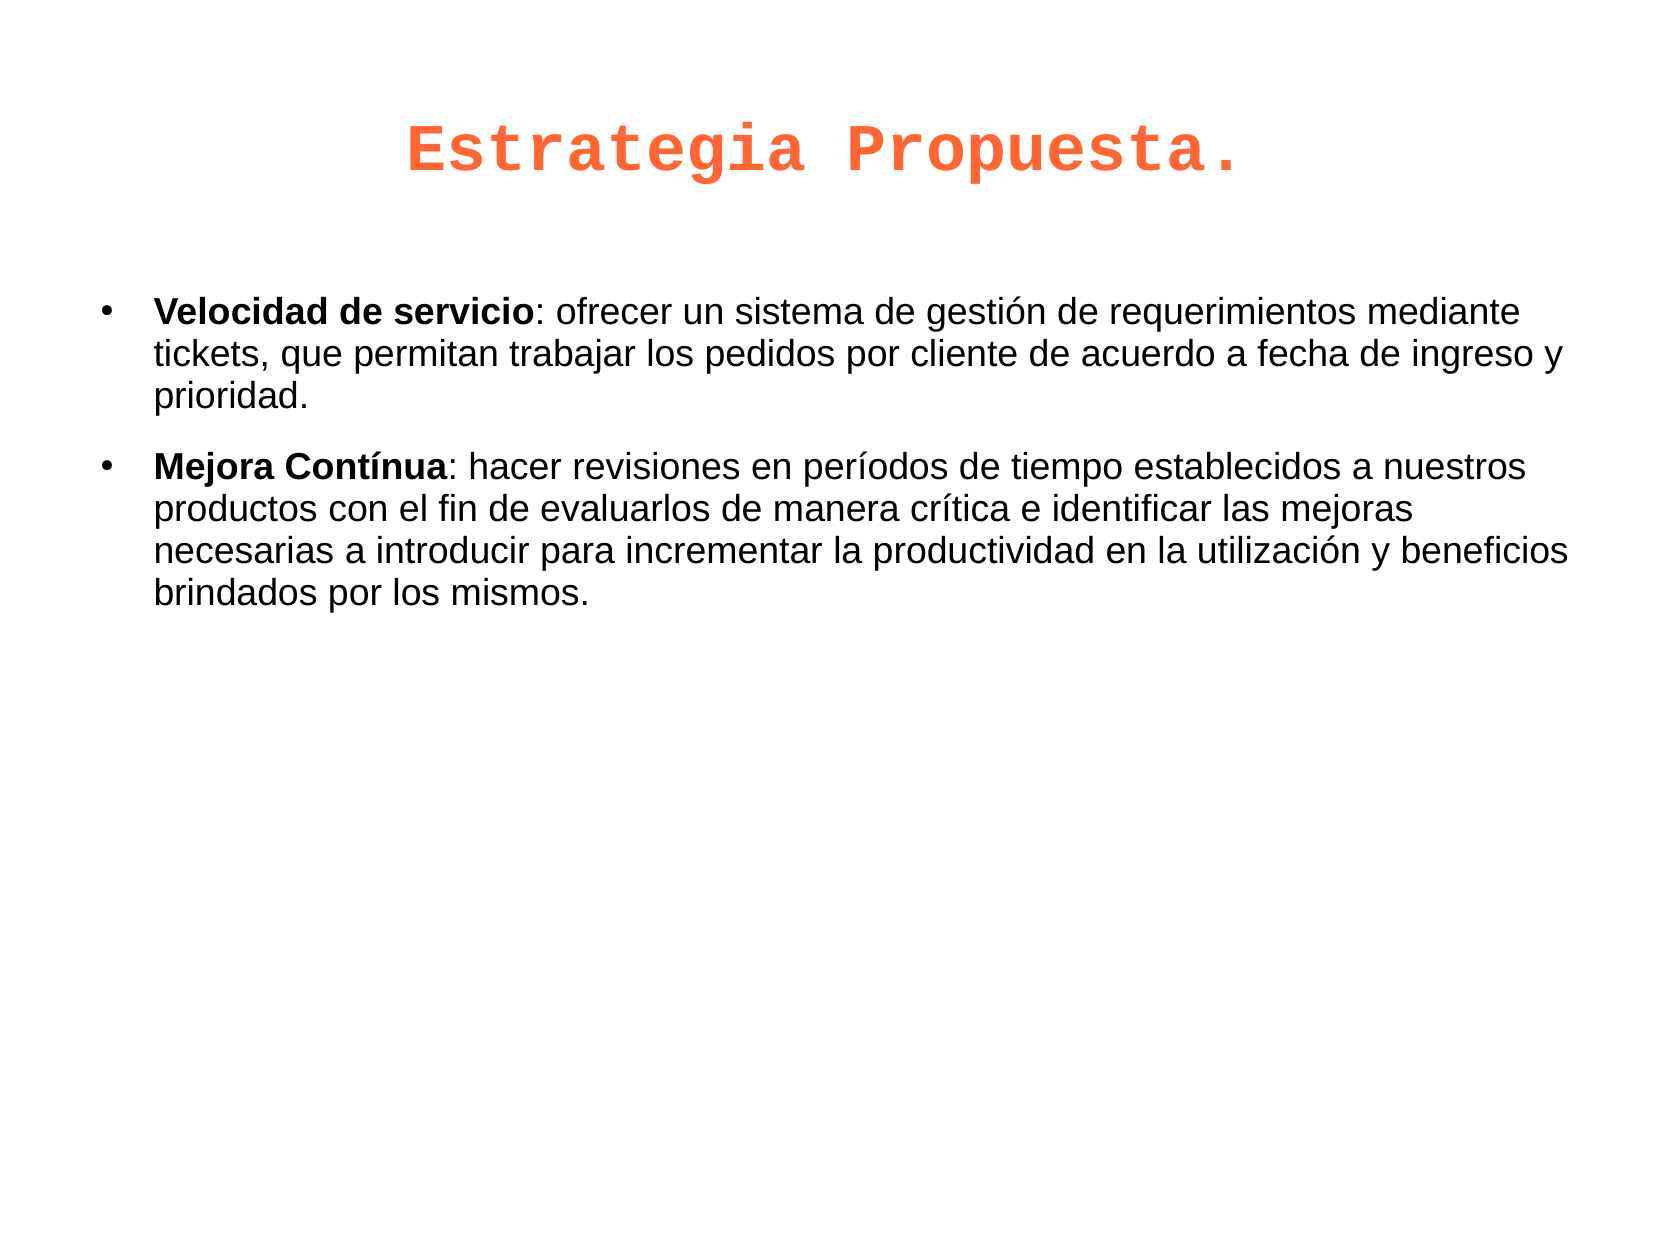

# Estrategia Propuesta.
Velocidad de servicio: ofrecer un sistema de gestión de requerimientos mediante tickets, que permitan trabajar los pedidos por cliente de acuerdo a fecha de ingreso y prioridad.
Mejora Contínua: hacer revisiones en períodos de tiempo establecidos a nuestros productos con el fin de evaluarlos de manera crítica e identificar las mejoras necesarias a introducir para incrementar la productividad en la utilización y beneficios brindados por los mismos.